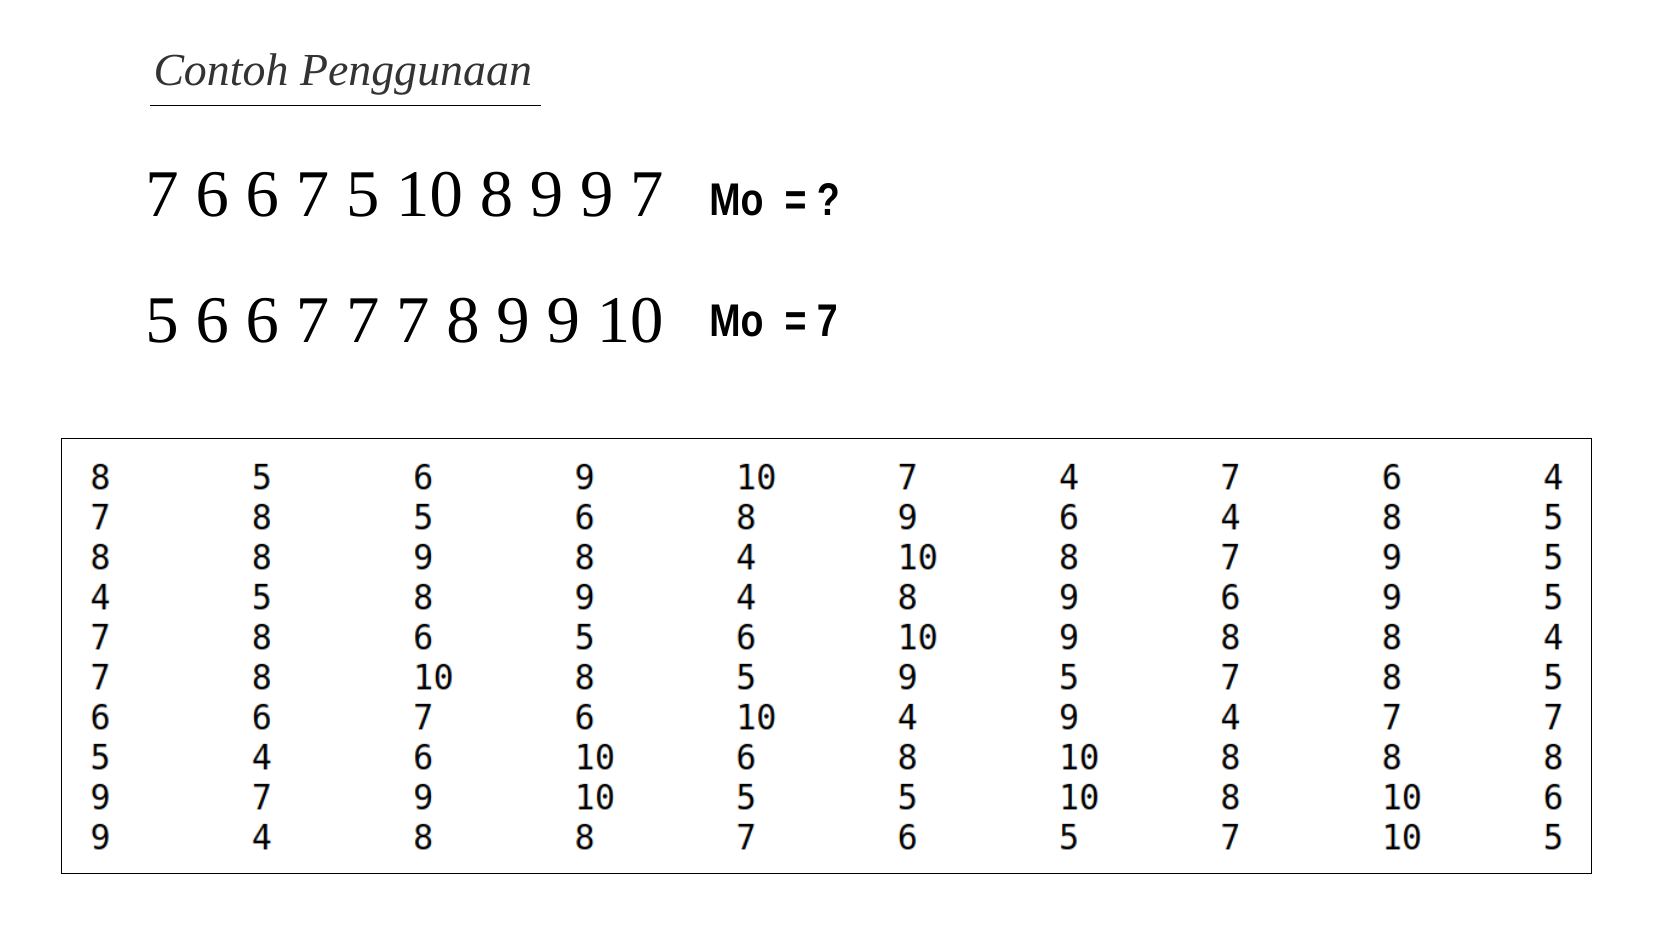

# Contoh Penggunaan
7 6 6 7 5 10 8 9 9 7
Mo = ?
5 6 6 7 7 7 8 9 9 10
Mo = 7